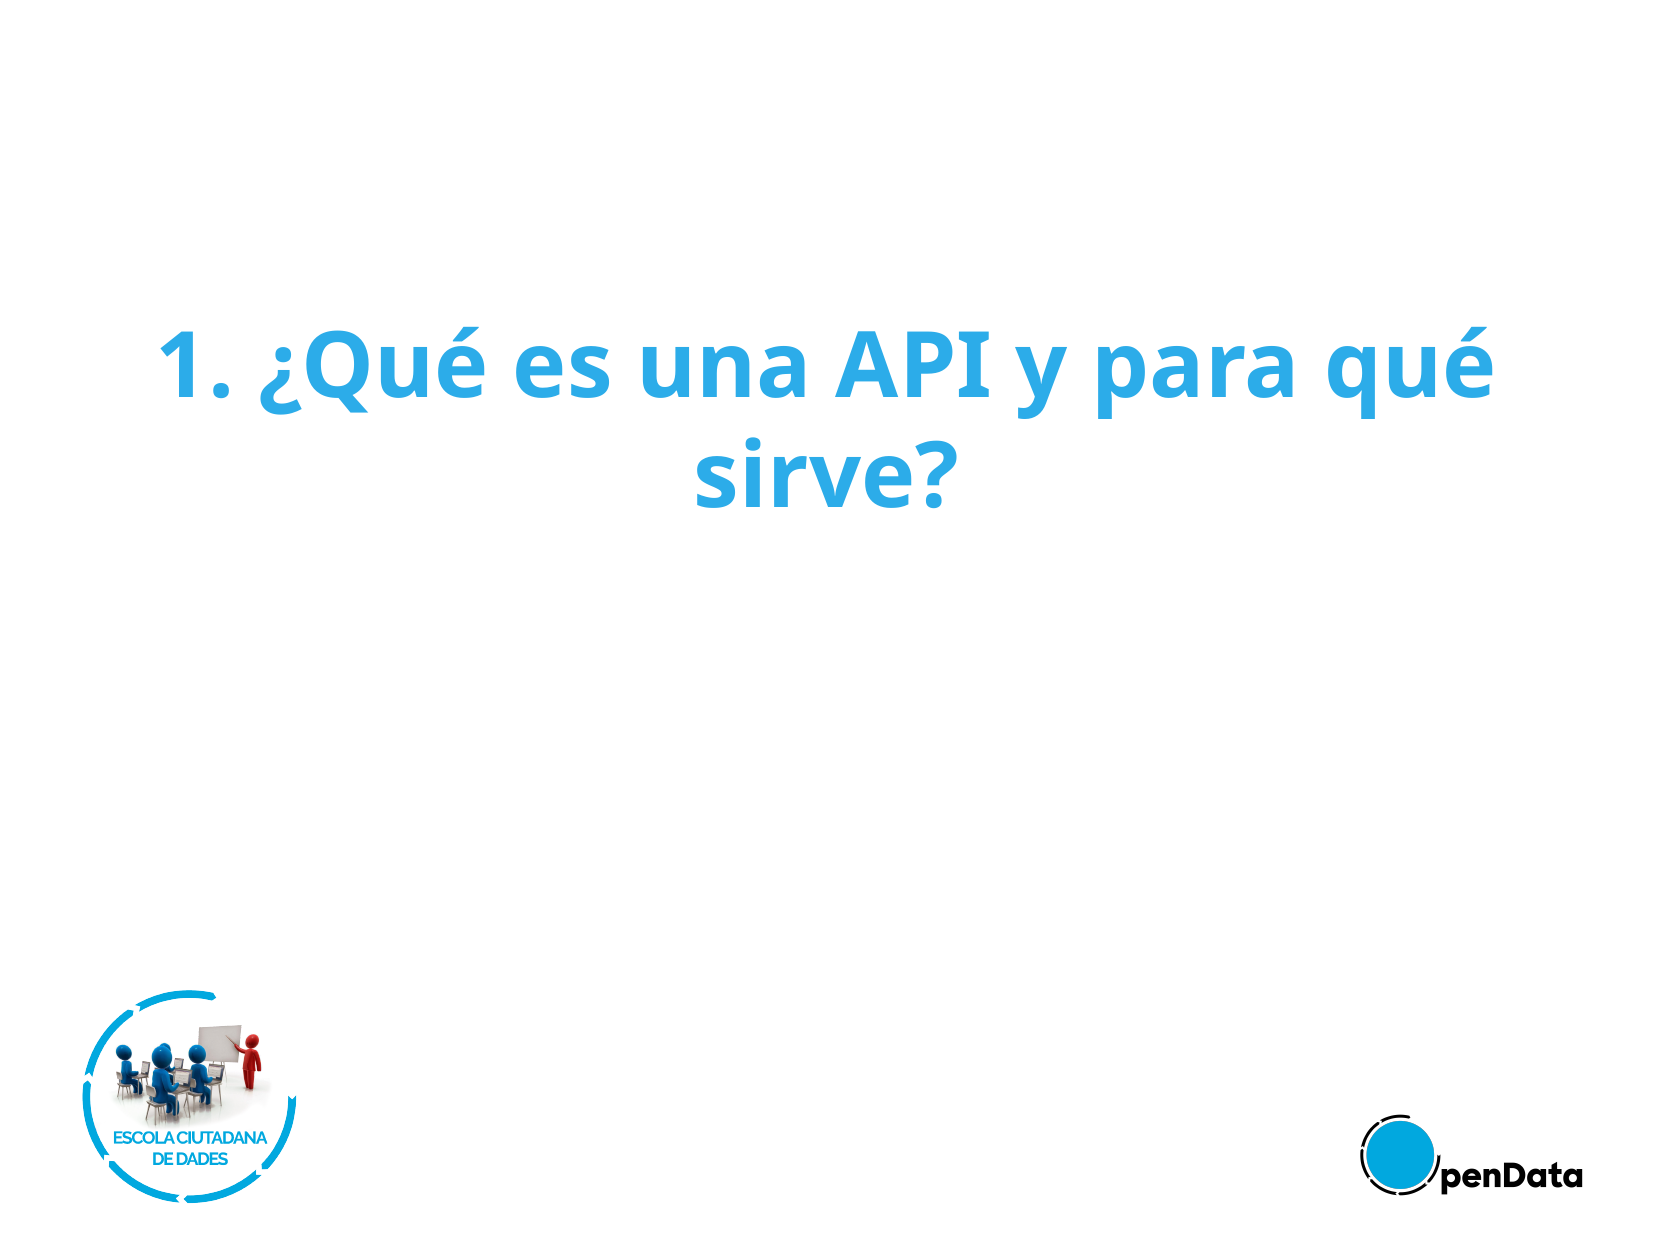

1. ¿Qué es una API y para qué sirve?